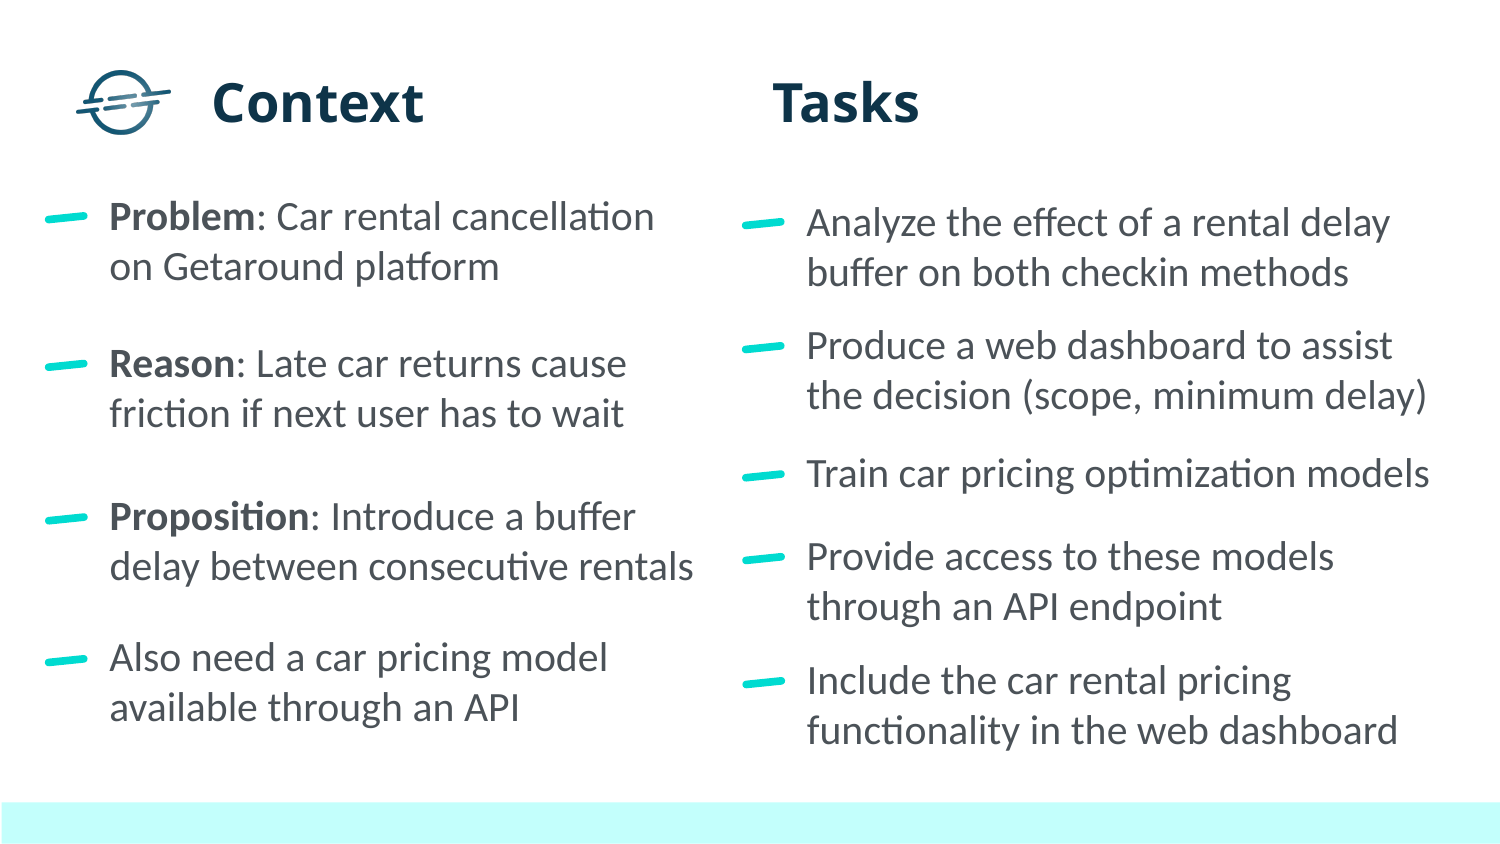

# Context
Tasks
Problem: Car rental cancellation on Getaround platform
Analyze the effect of a rental delay buffer on both checkin methods
Produce a web dashboard to assist the decision (scope, minimum delay)
Reason: Late car returns cause friction if next user has to wait
Train car pricing optimization models
Proposition: Introduce a buffer delay between consecutive rentals
Provide access to these models through an API endpoint
Also need a car pricing model available through an API
Include the car rental pricing functionality in the web dashboard